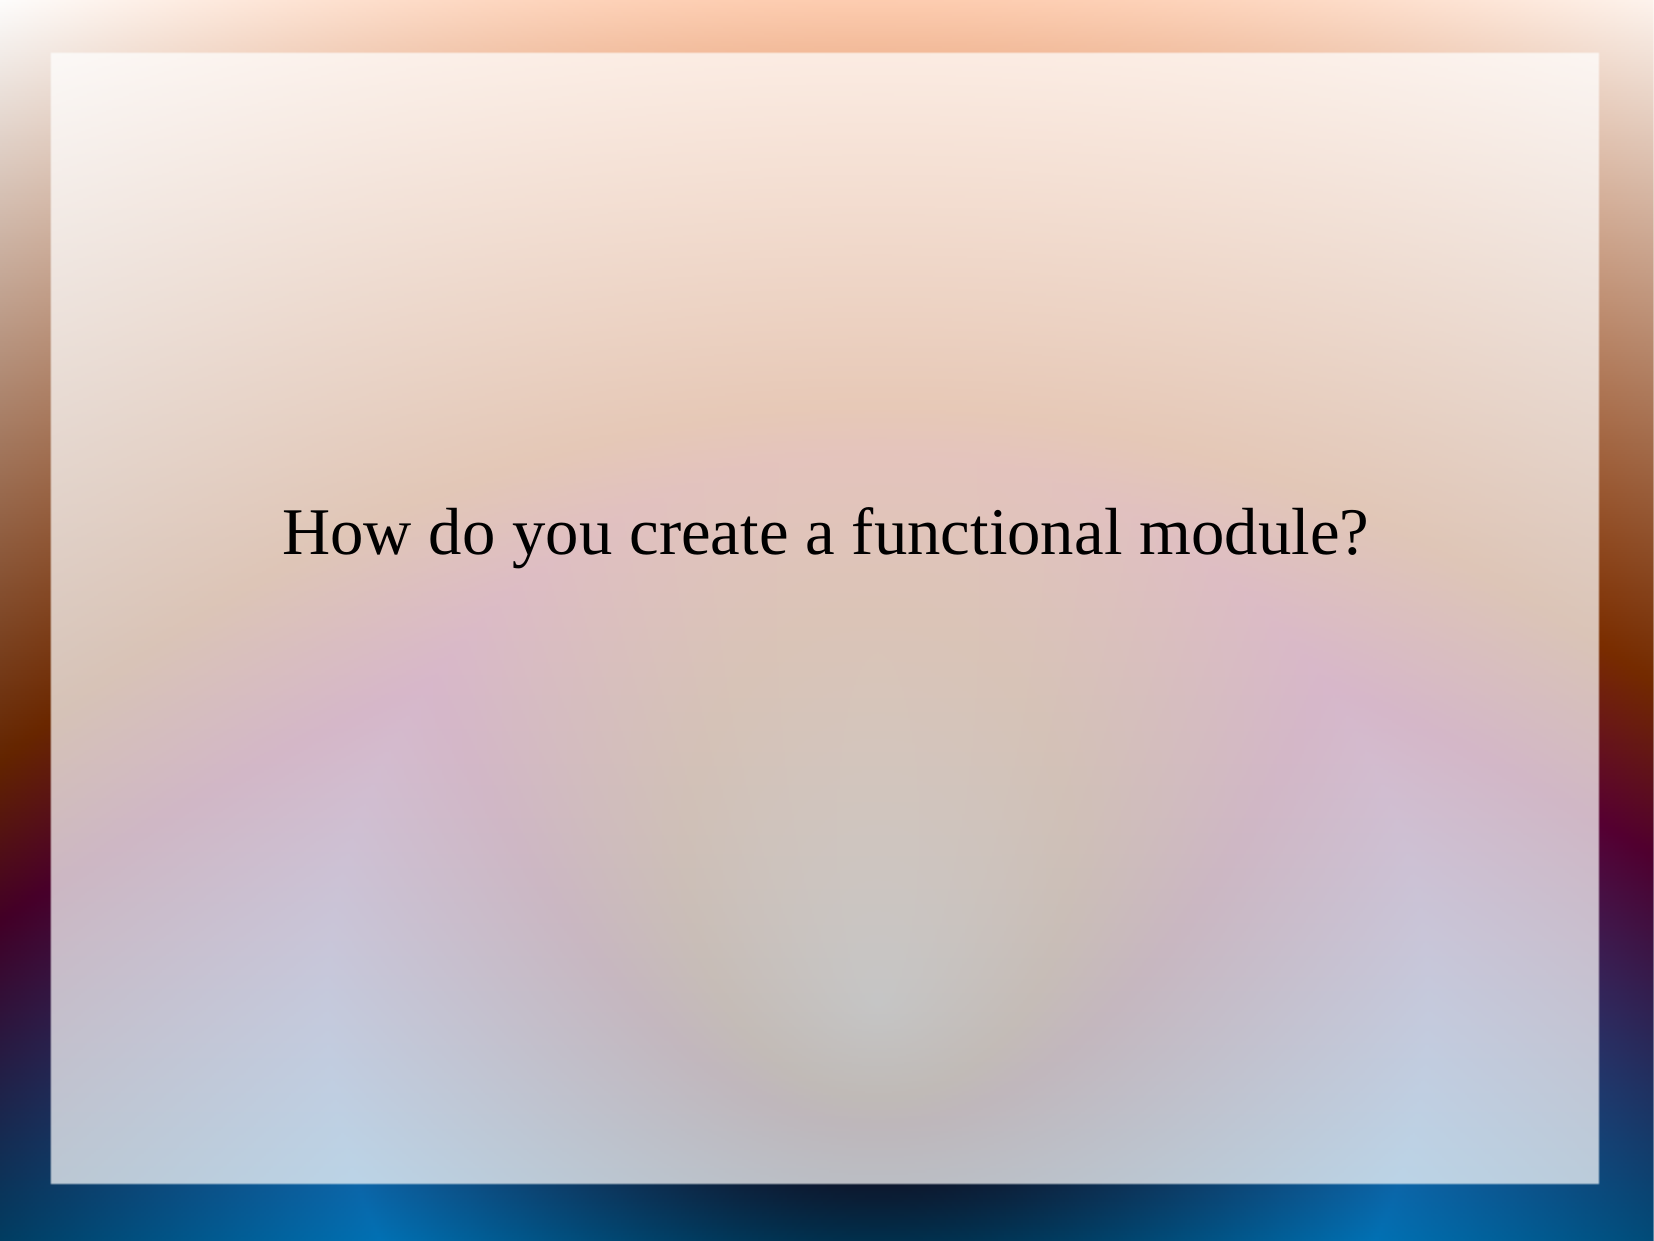

# How do you create a functional module?